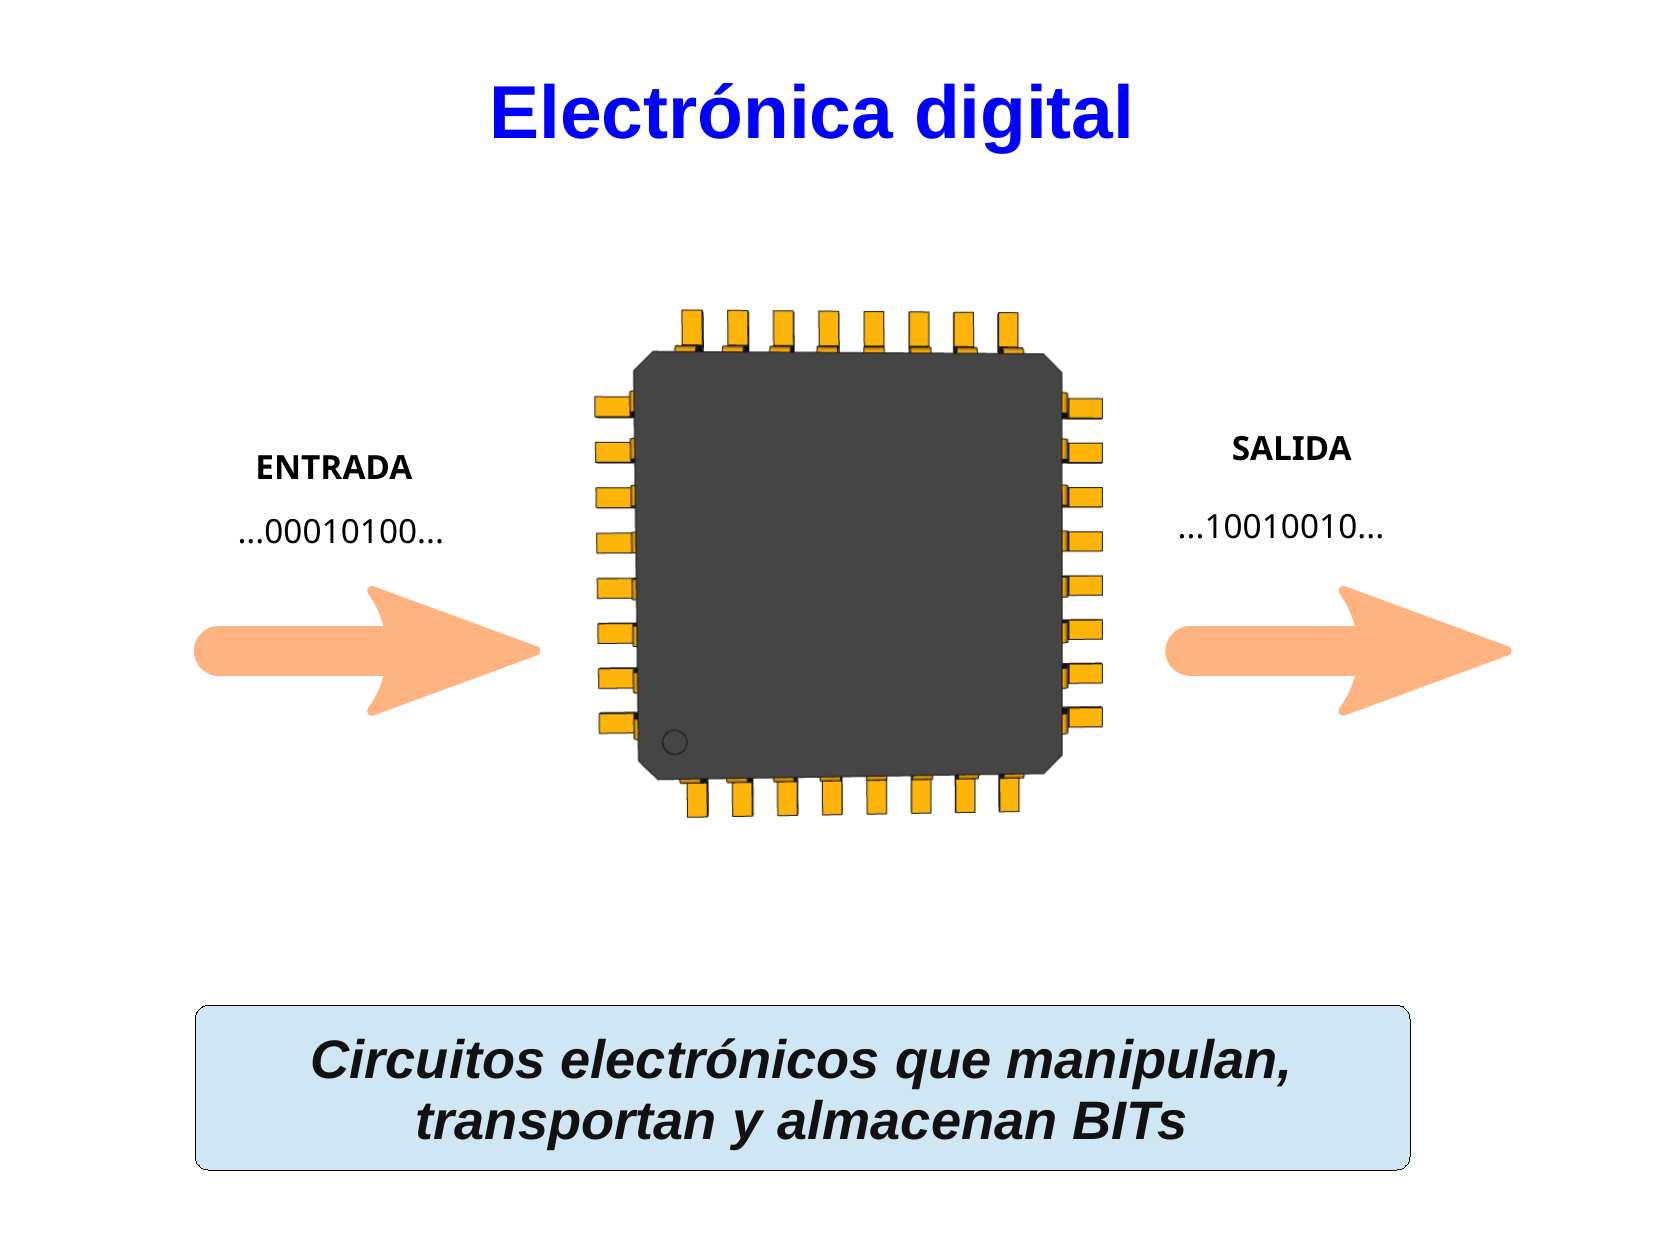

Electrónica digital
Circuitos electrónicos que manipulan, transportan y almacenan BITs